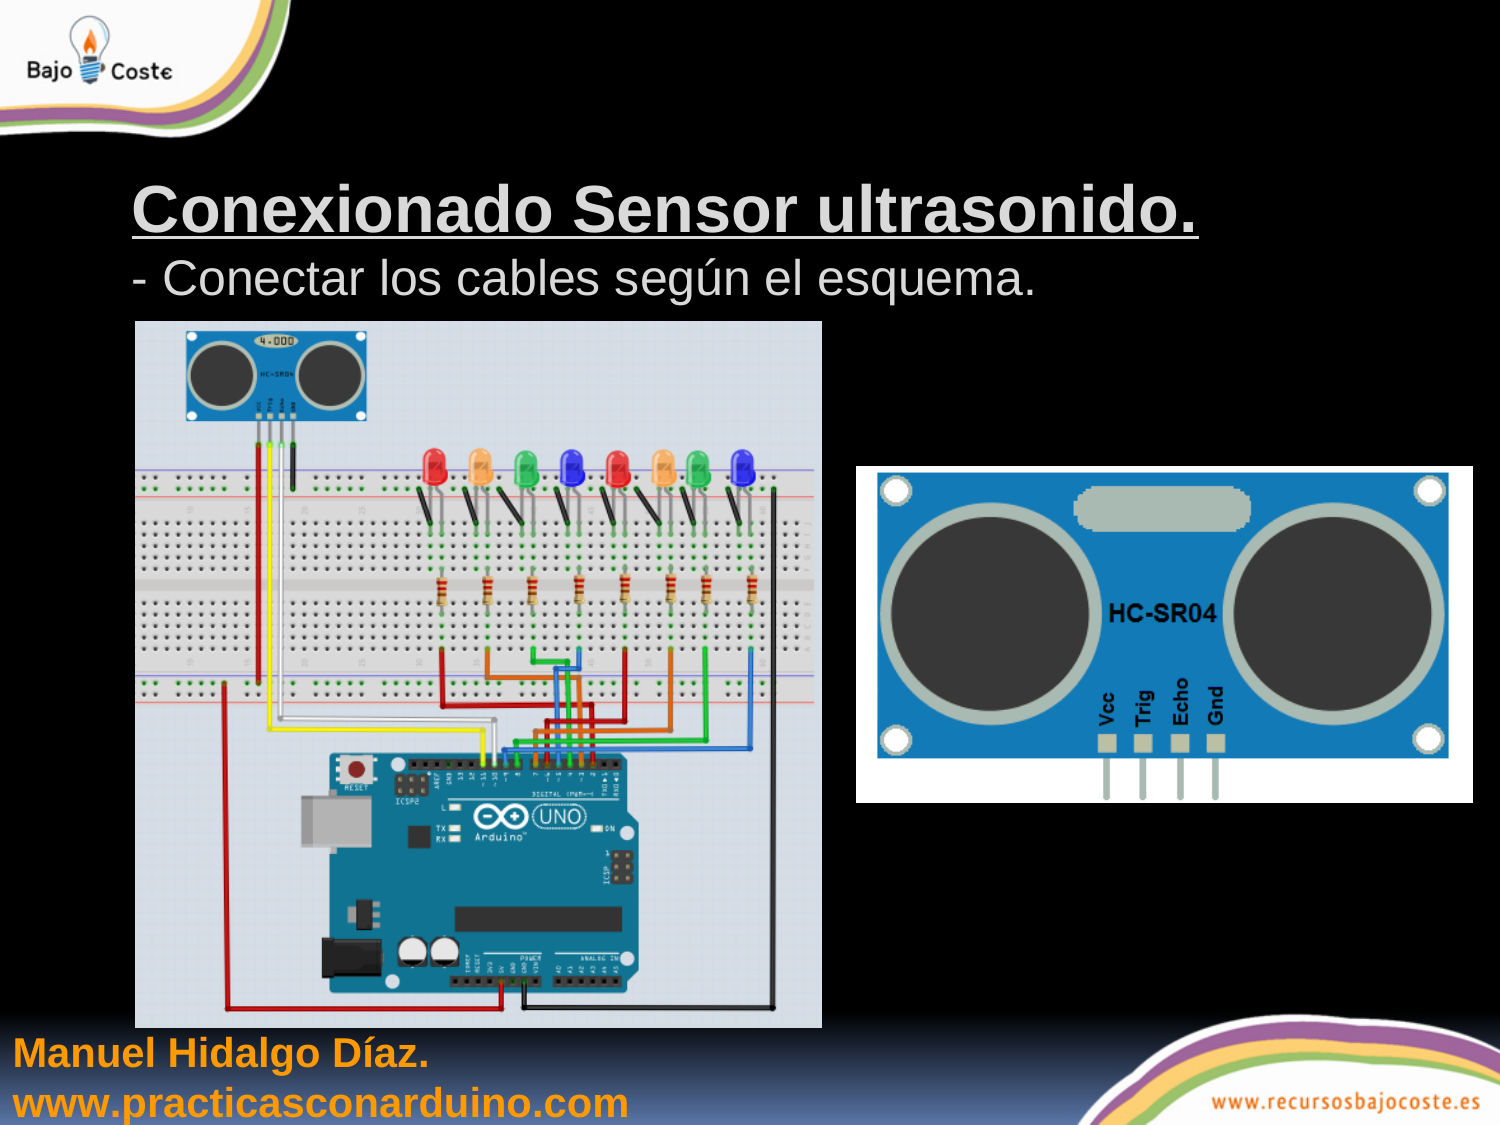

Conexionado Sensor ultrasonido.
- Conectar los cables según el esquema.
Manuel Hidalgo Díaz.
www.practicasconarduino.com